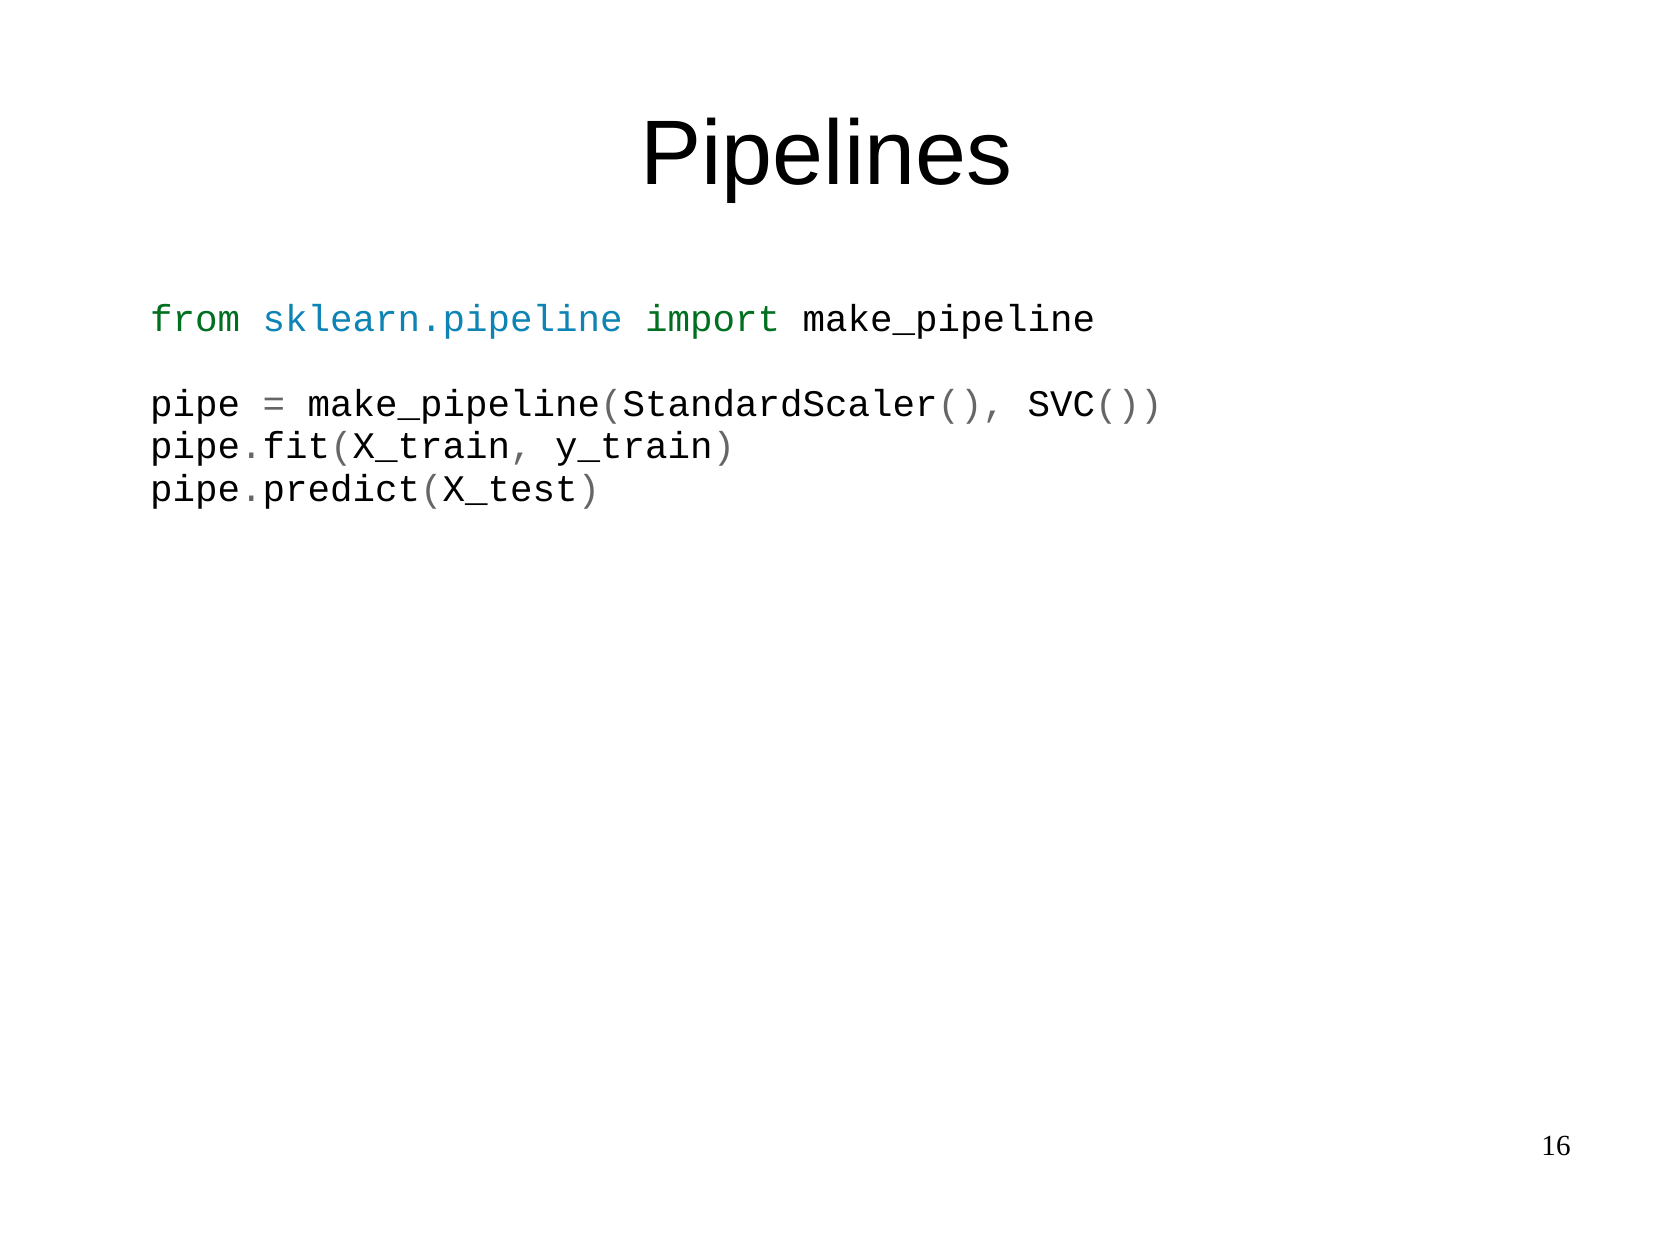

# Pipelines
from sklearn.pipeline import make_pipeline
pipe = make_pipeline(StandardScaler(), SVC())
pipe.fit(X_train, y_train)
pipe.predict(X_test)
16